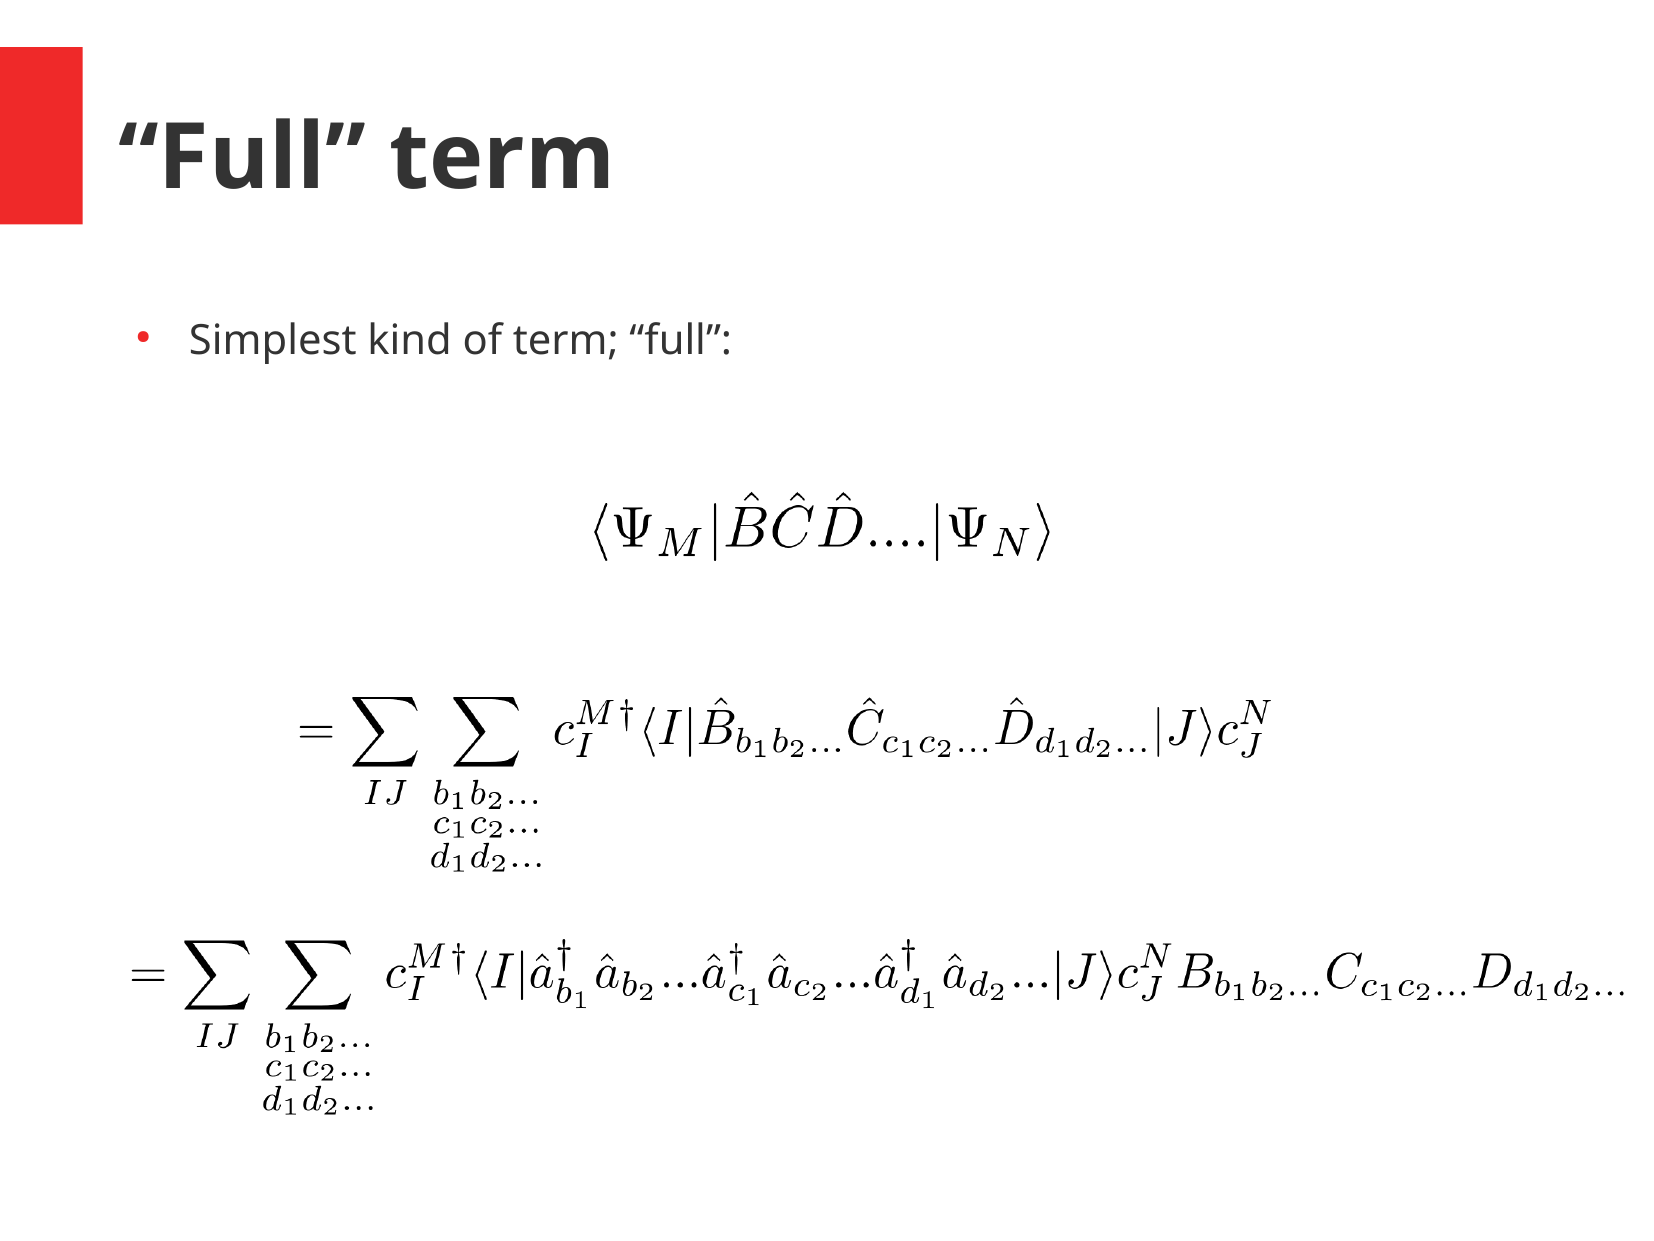

# “Full” term
Simplest kind of term; “full”: